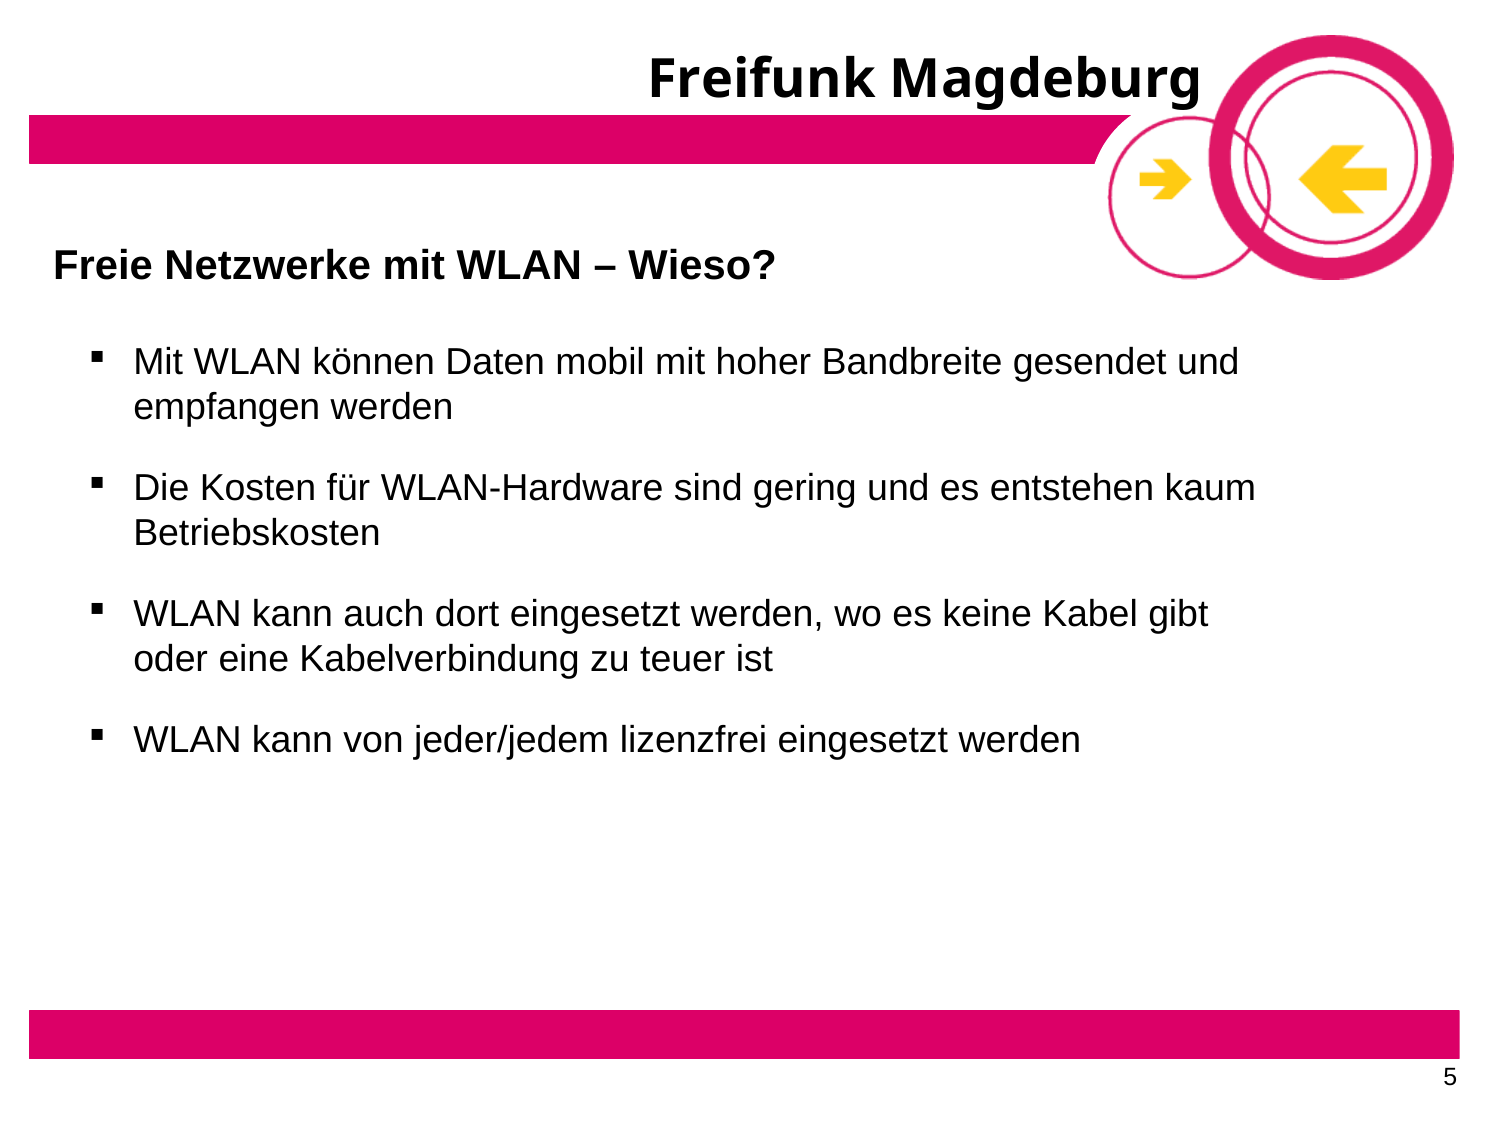

Freie Netzwerke mit WLAN – Wieso?
Mit WLAN können Daten mobil mit hoher Bandbreite gesendet und empfangen werden
Die Kosten für WLAN-Hardware sind gering und es entstehen kaum Betriebskosten
WLAN kann auch dort eingesetzt werden, wo es keine Kabel gibt oder eine Kabelverbindung zu teuer ist
WLAN kann von jeder/jedem lizenzfrei eingesetzt werden
5